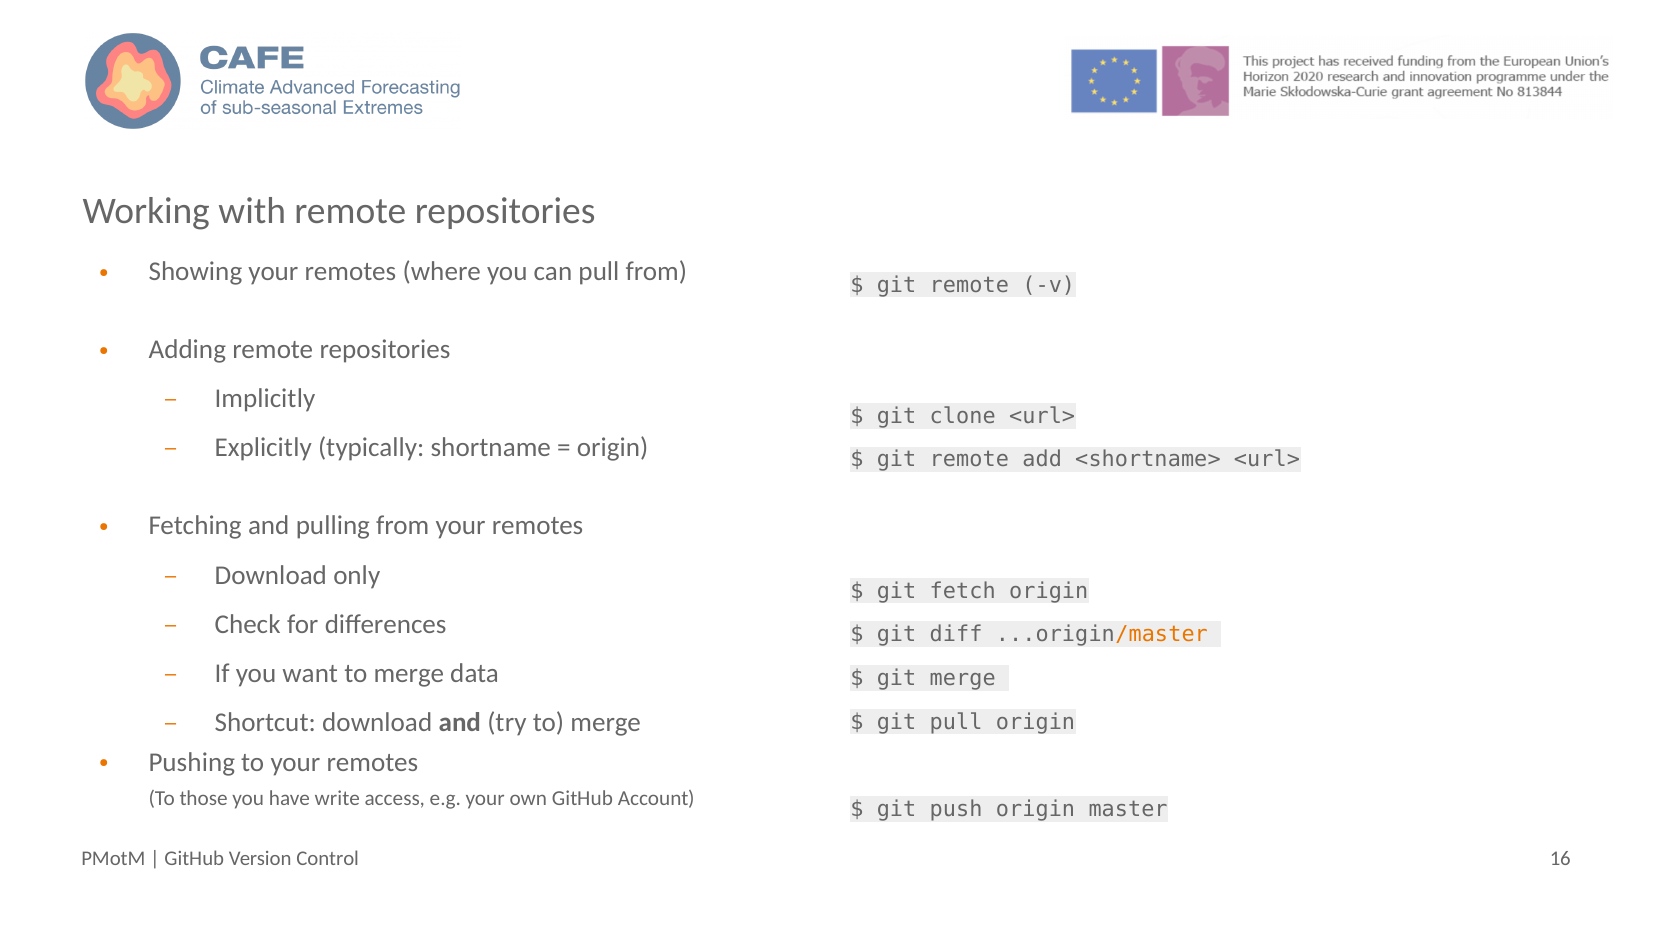

# Working with remote repositories
Showing your remotes (where you can pull from)
Adding remote repositories
Implicitly
Explicitly (typically: shortname = origin)
Fetching and pulling from your remotes
Download only
Check for differences
If you want to merge data
Shortcut: download and (try to) merge
Pushing to your remotes
(To those you have write access, e.g. your own GitHub Account)
$ git remote (-v)
$ git clone <url>
$ git remote add <shortname> <url>
$ git fetch origin
$ git diff ...origin/master
$ git merge
$ git pull origin
$ git push origin master
PMotM | GitHub Version Control
16